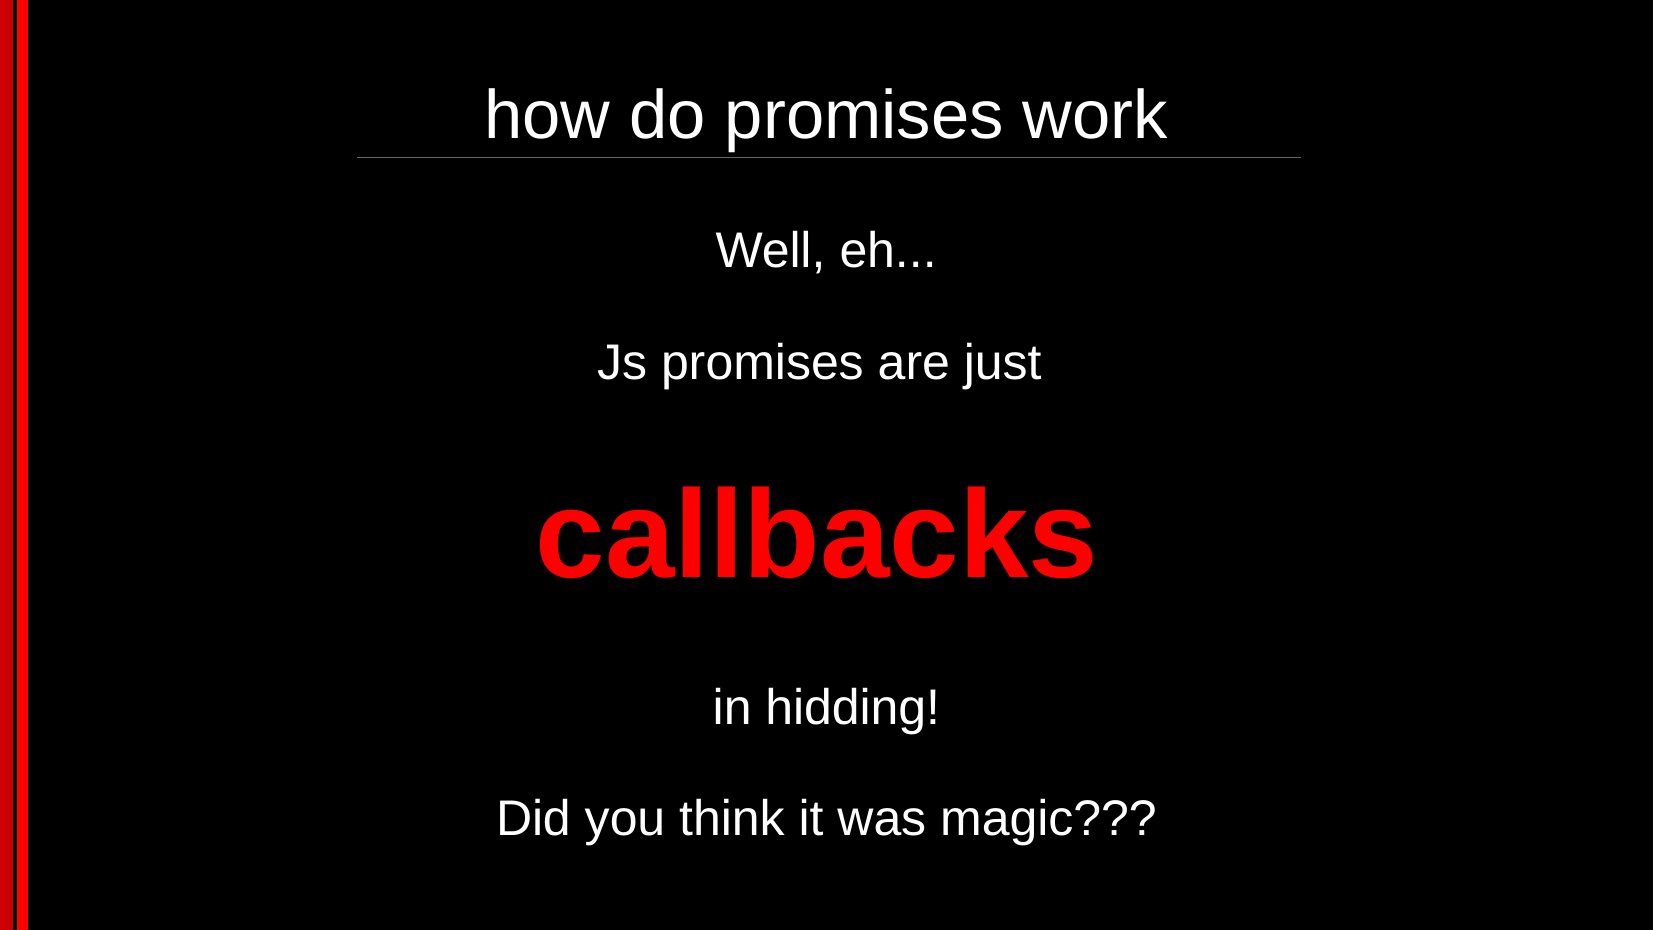

how do promises work
# Well, eh...
Js promises are just
callbacks
in hidding!
Did you think it was magic???